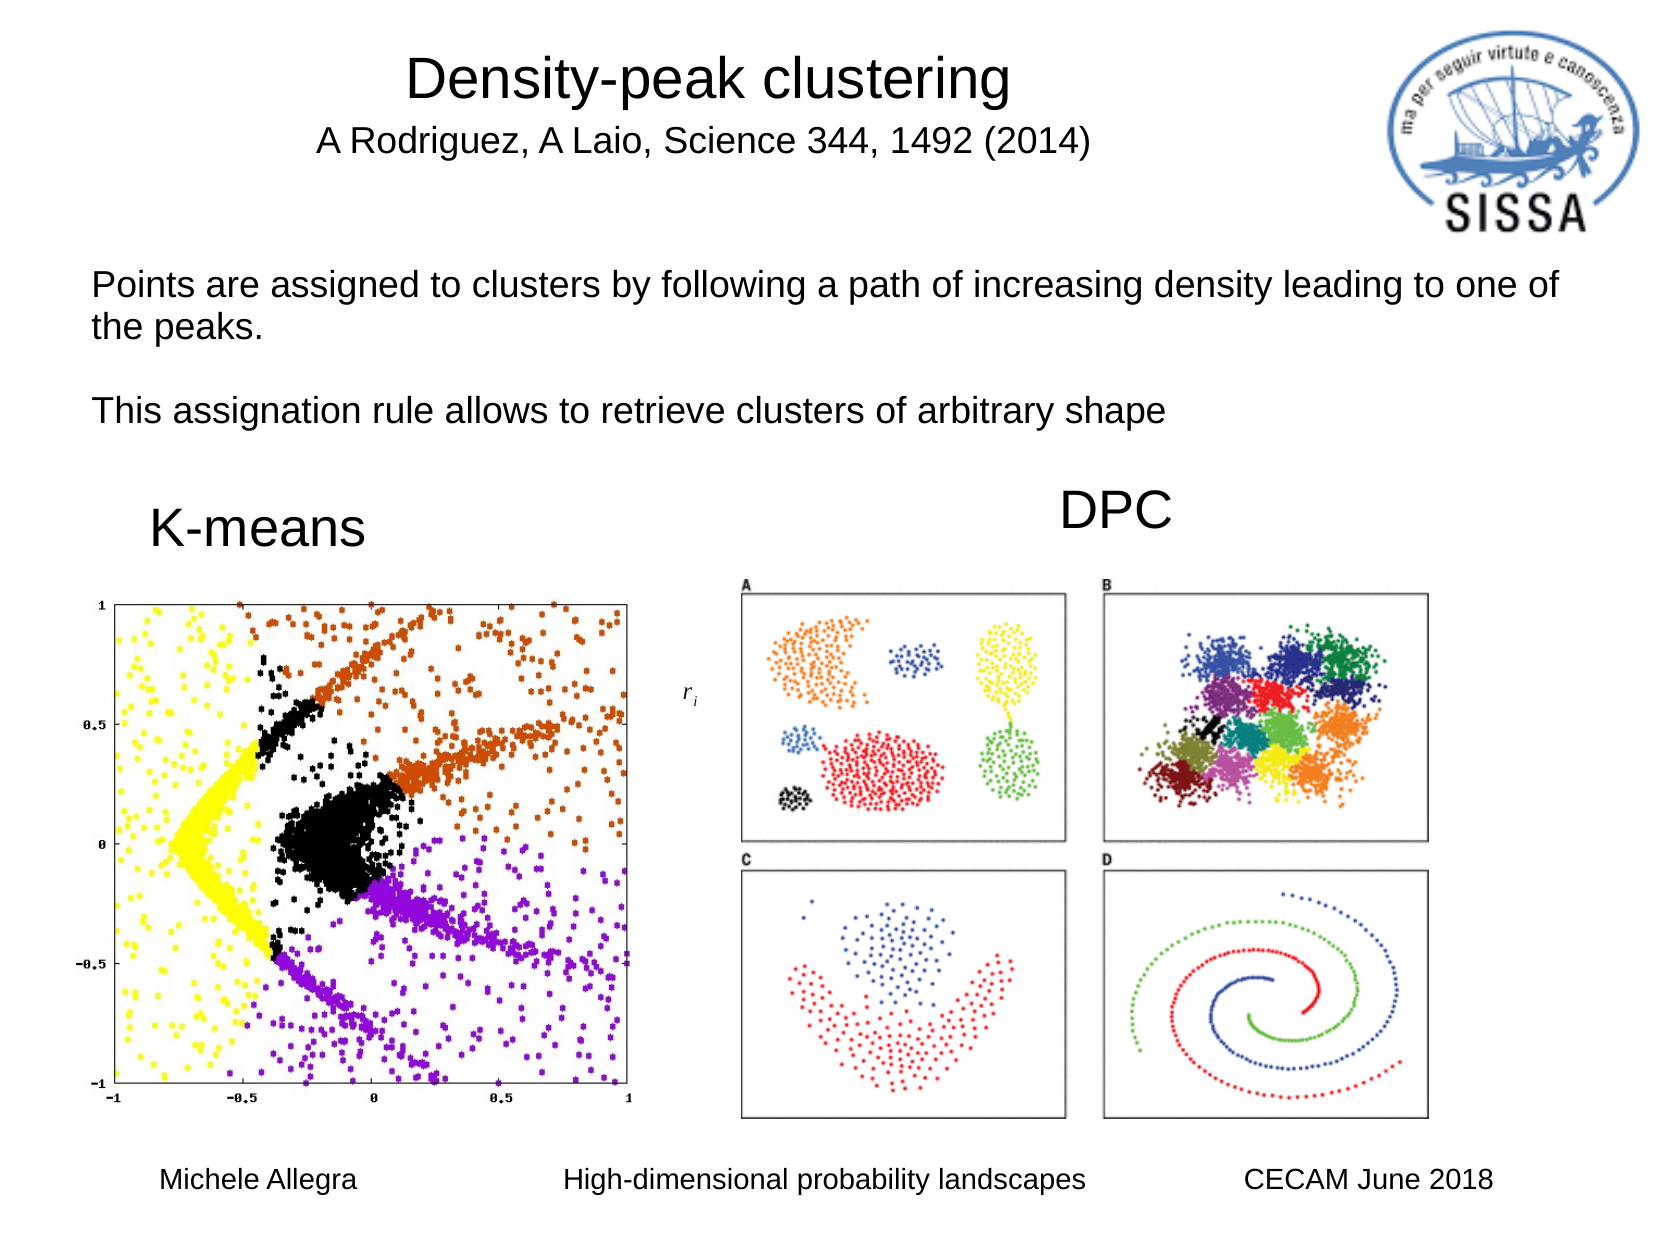

# Density-peak clustering
A Rodriguez, A Laio, Science 344, 1492 (2014)
.
Points are assigned to clusters by following a path of increasing density leading to one of the peaks.
This assignation rule allows to retrieve clusters of arbitrary shape
DPC
K-means
Michele Allegra High-dimensional probability landscapes CECAM June 2018